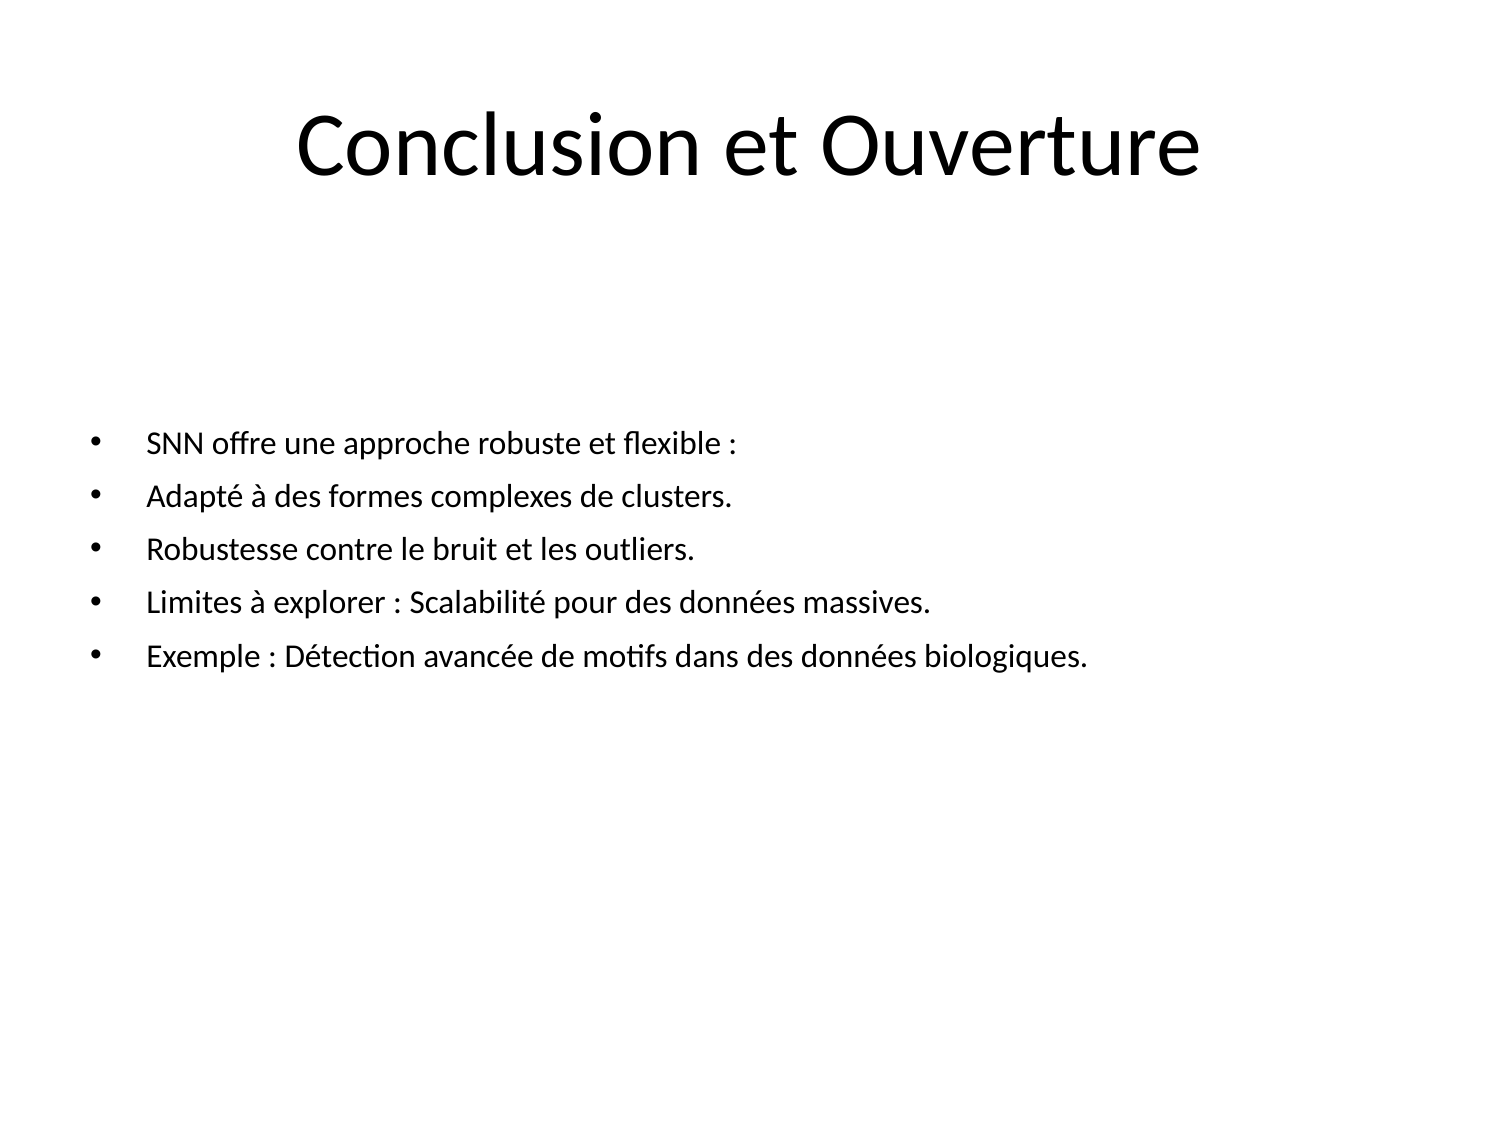

# Conclusion et Ouverture
SNN offre une approche robuste et flexible :
Adapté à des formes complexes de clusters.
Robustesse contre le bruit et les outliers.
Limites à explorer : Scalabilité pour des données massives.
Exemple : Détection avancée de motifs dans des données biologiques.